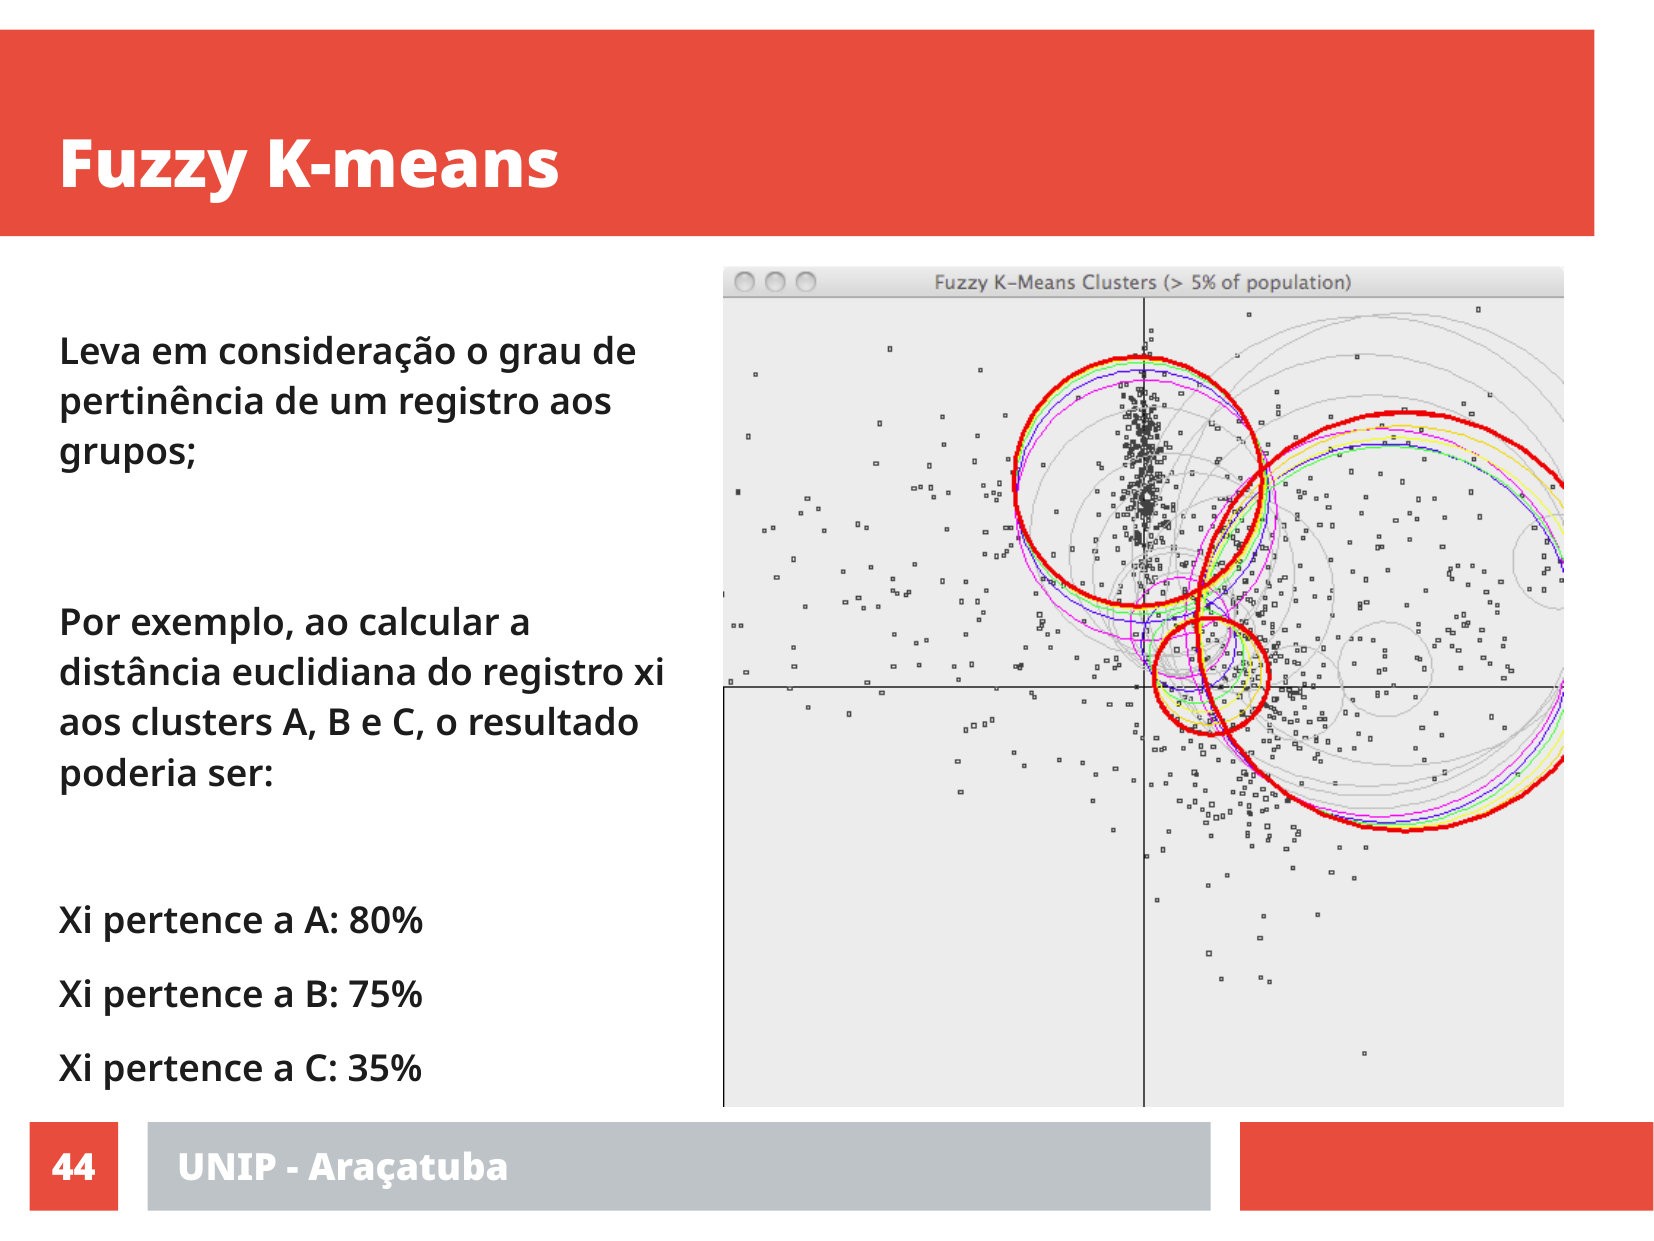

# Fuzzy K-means
Leva em consideração o grau de pertinência de um registro aos grupos;
Por exemplo, ao calcular a distância euclidiana do registro xi aos clusters A, B e C, o resultado poderia ser:
Xi pertence a A: 80%
Xi pertence a B: 75%
Xi pertence a C: 35%
44
UNIP - Araçatuba